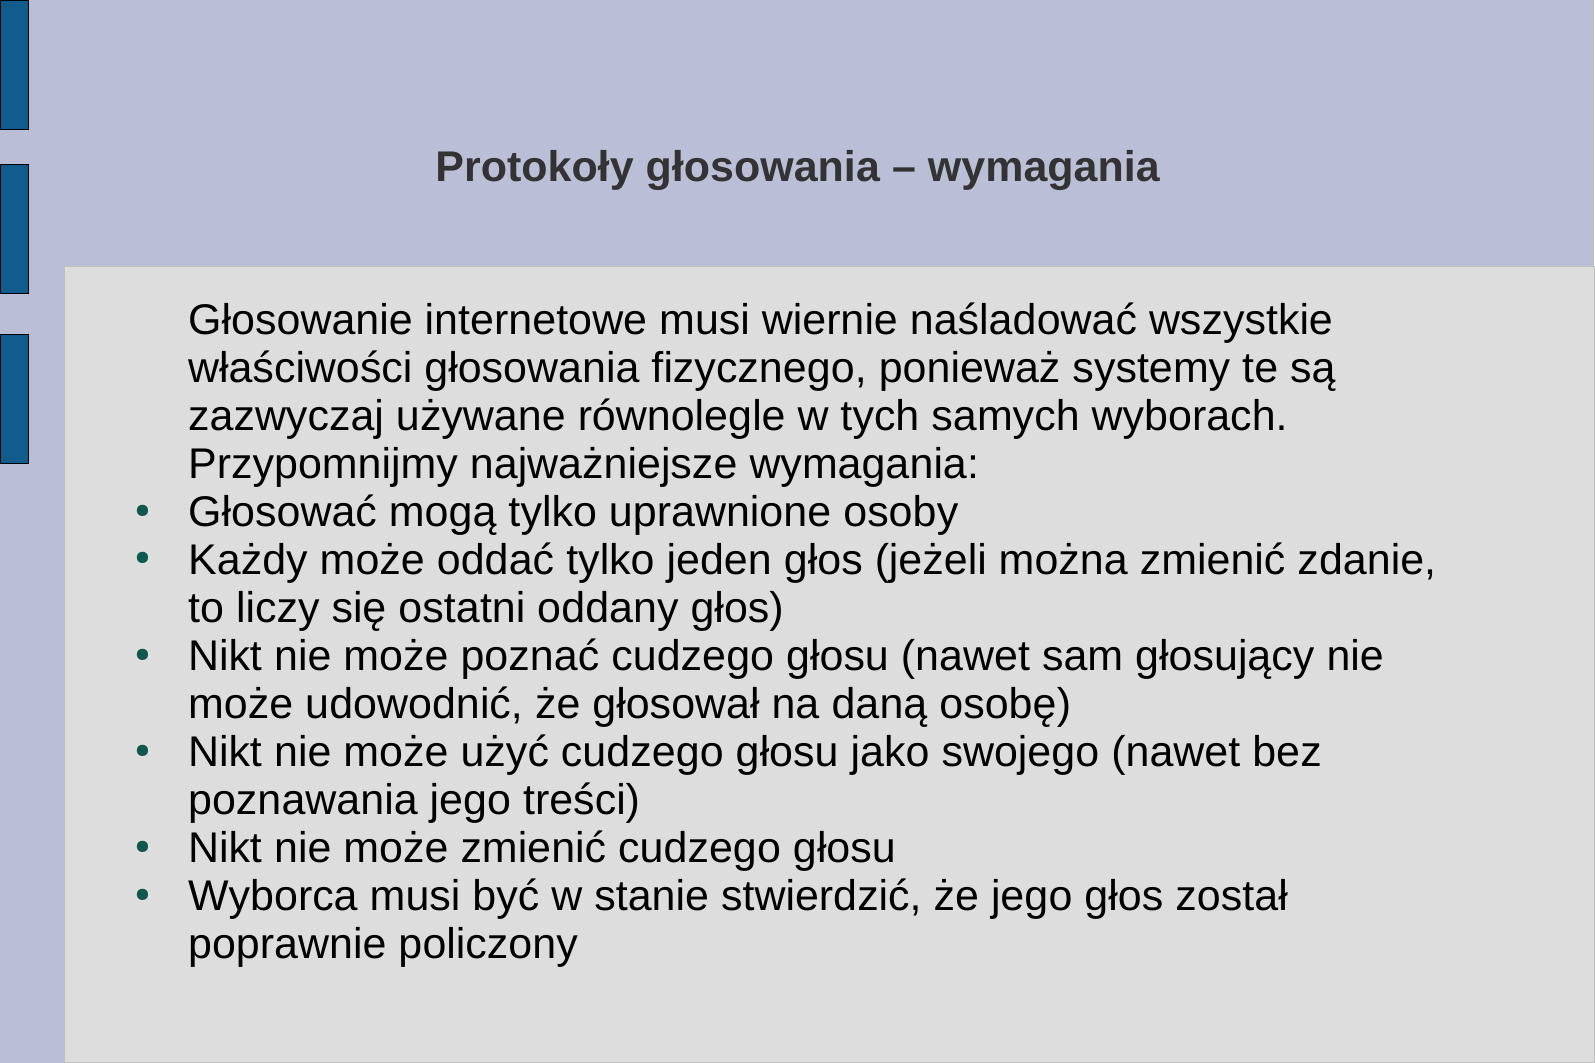

# Protokoły głosowania – wymagania
Głosowanie internetowe musi wiernie naśladować wszystkie właściwości głosowania fizycznego, ponieważ systemy te są zazwyczaj używane równolegle w tych samych wyborach.
Przypomnijmy najważniejsze wymagania:
Głosować mogą tylko uprawnione osoby
Każdy może oddać tylko jeden głos (jeżeli można zmienić zdanie, to liczy się ostatni oddany głos)
Nikt nie może poznać cudzego głosu (nawet sam głosujący nie może udowodnić, że głosował na daną osobę)
Nikt nie może użyć cudzego głosu jako swojego (nawet bez poznawania jego treści)
Nikt nie może zmienić cudzego głosu
Wyborca musi być w stanie stwierdzić, że jego głos został poprawnie policzony